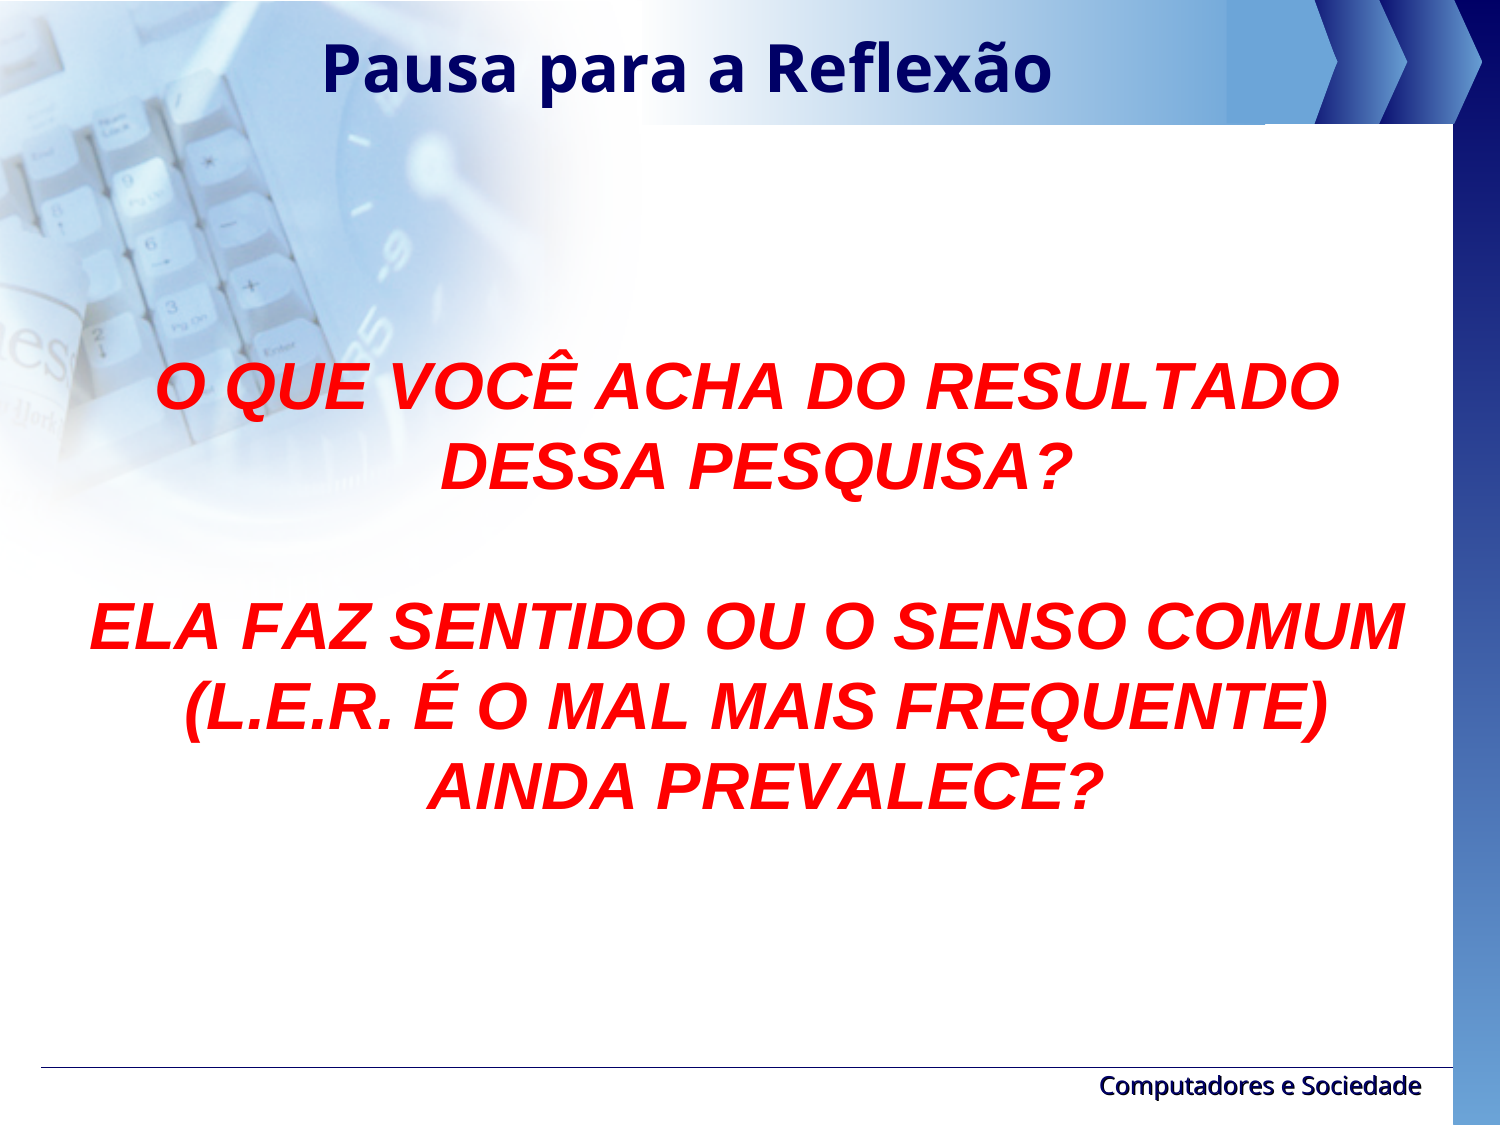

# Pausa para a Reflexão
O QUE VOCÊ ACHA DO RESULTADO
DESSA PESQUISA?
ELA FAZ SENTIDO OU O SENSO COMUM
(L.E.R. É O MAL MAIS FREQUENTE)
 AINDA PREVALECE?